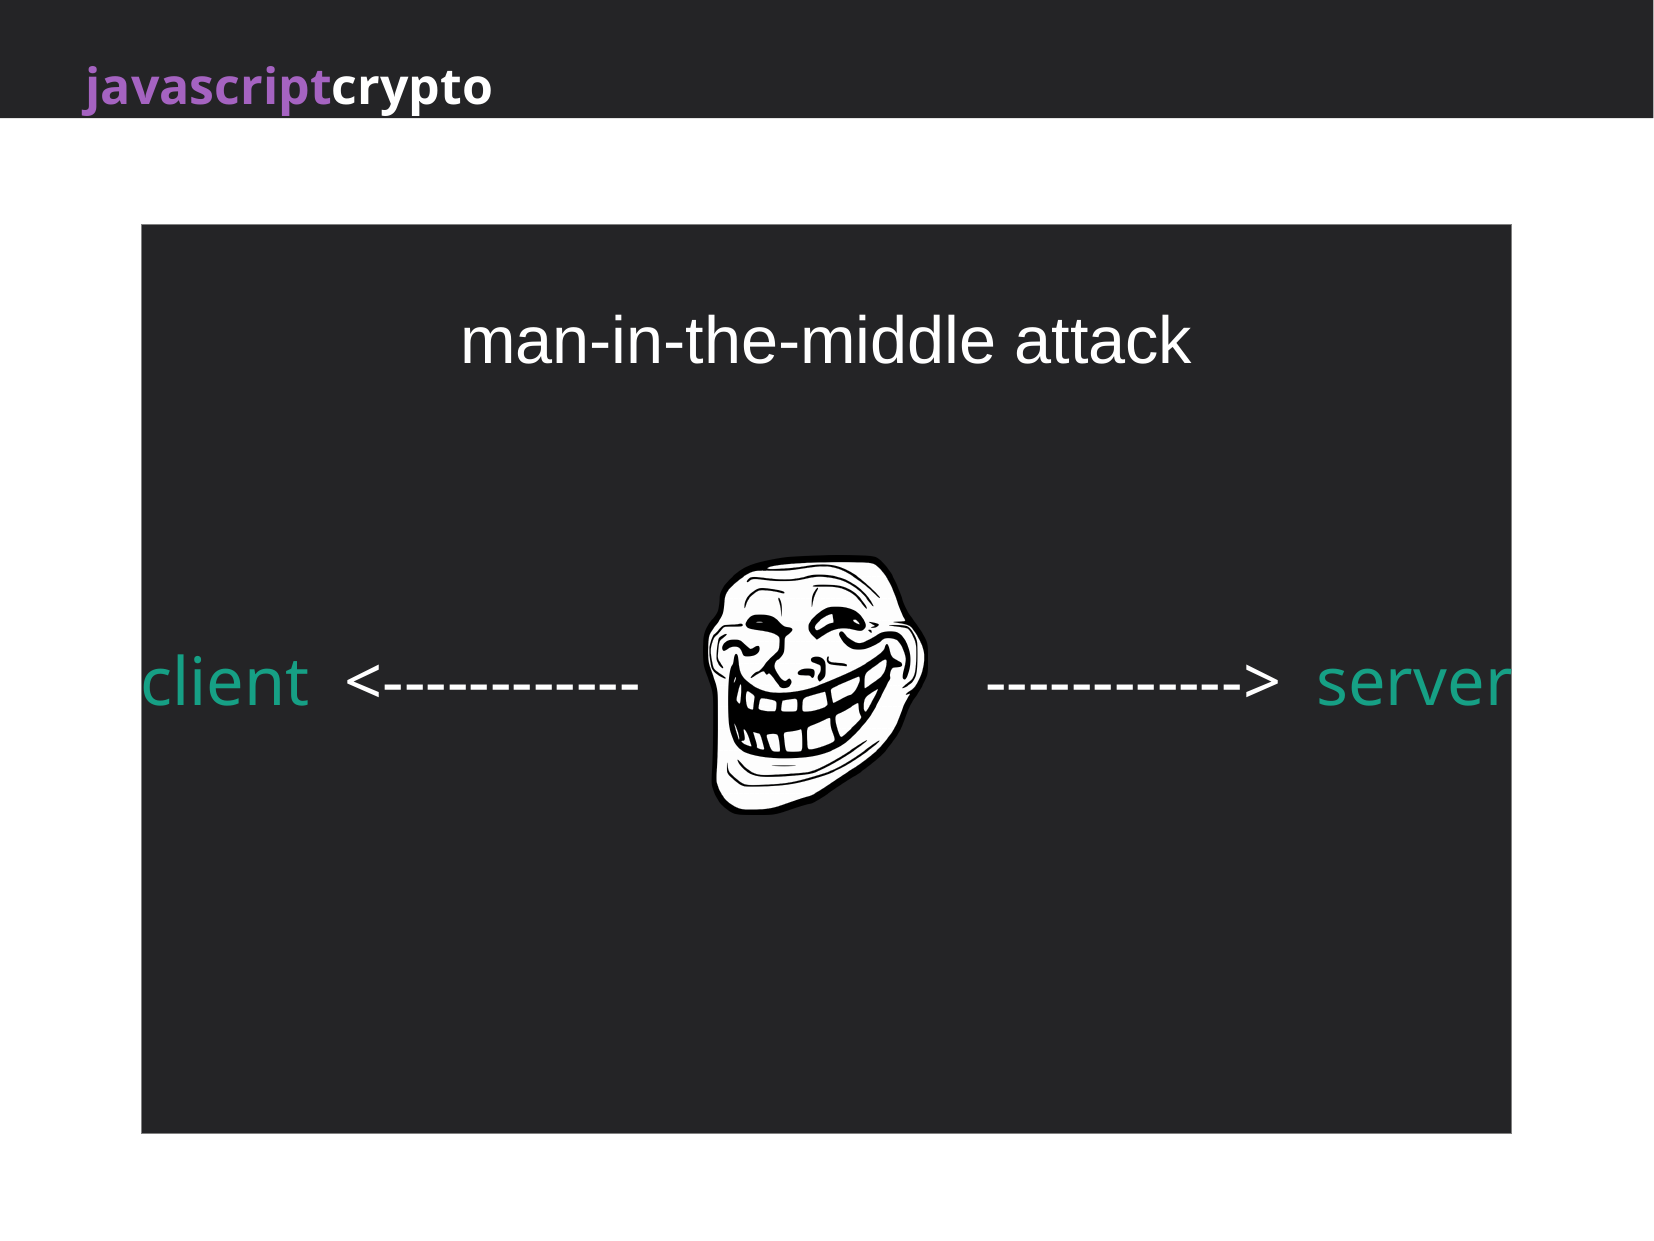

javascriptcrypto
client <------------ ------------> server
man-in-the-middle attack